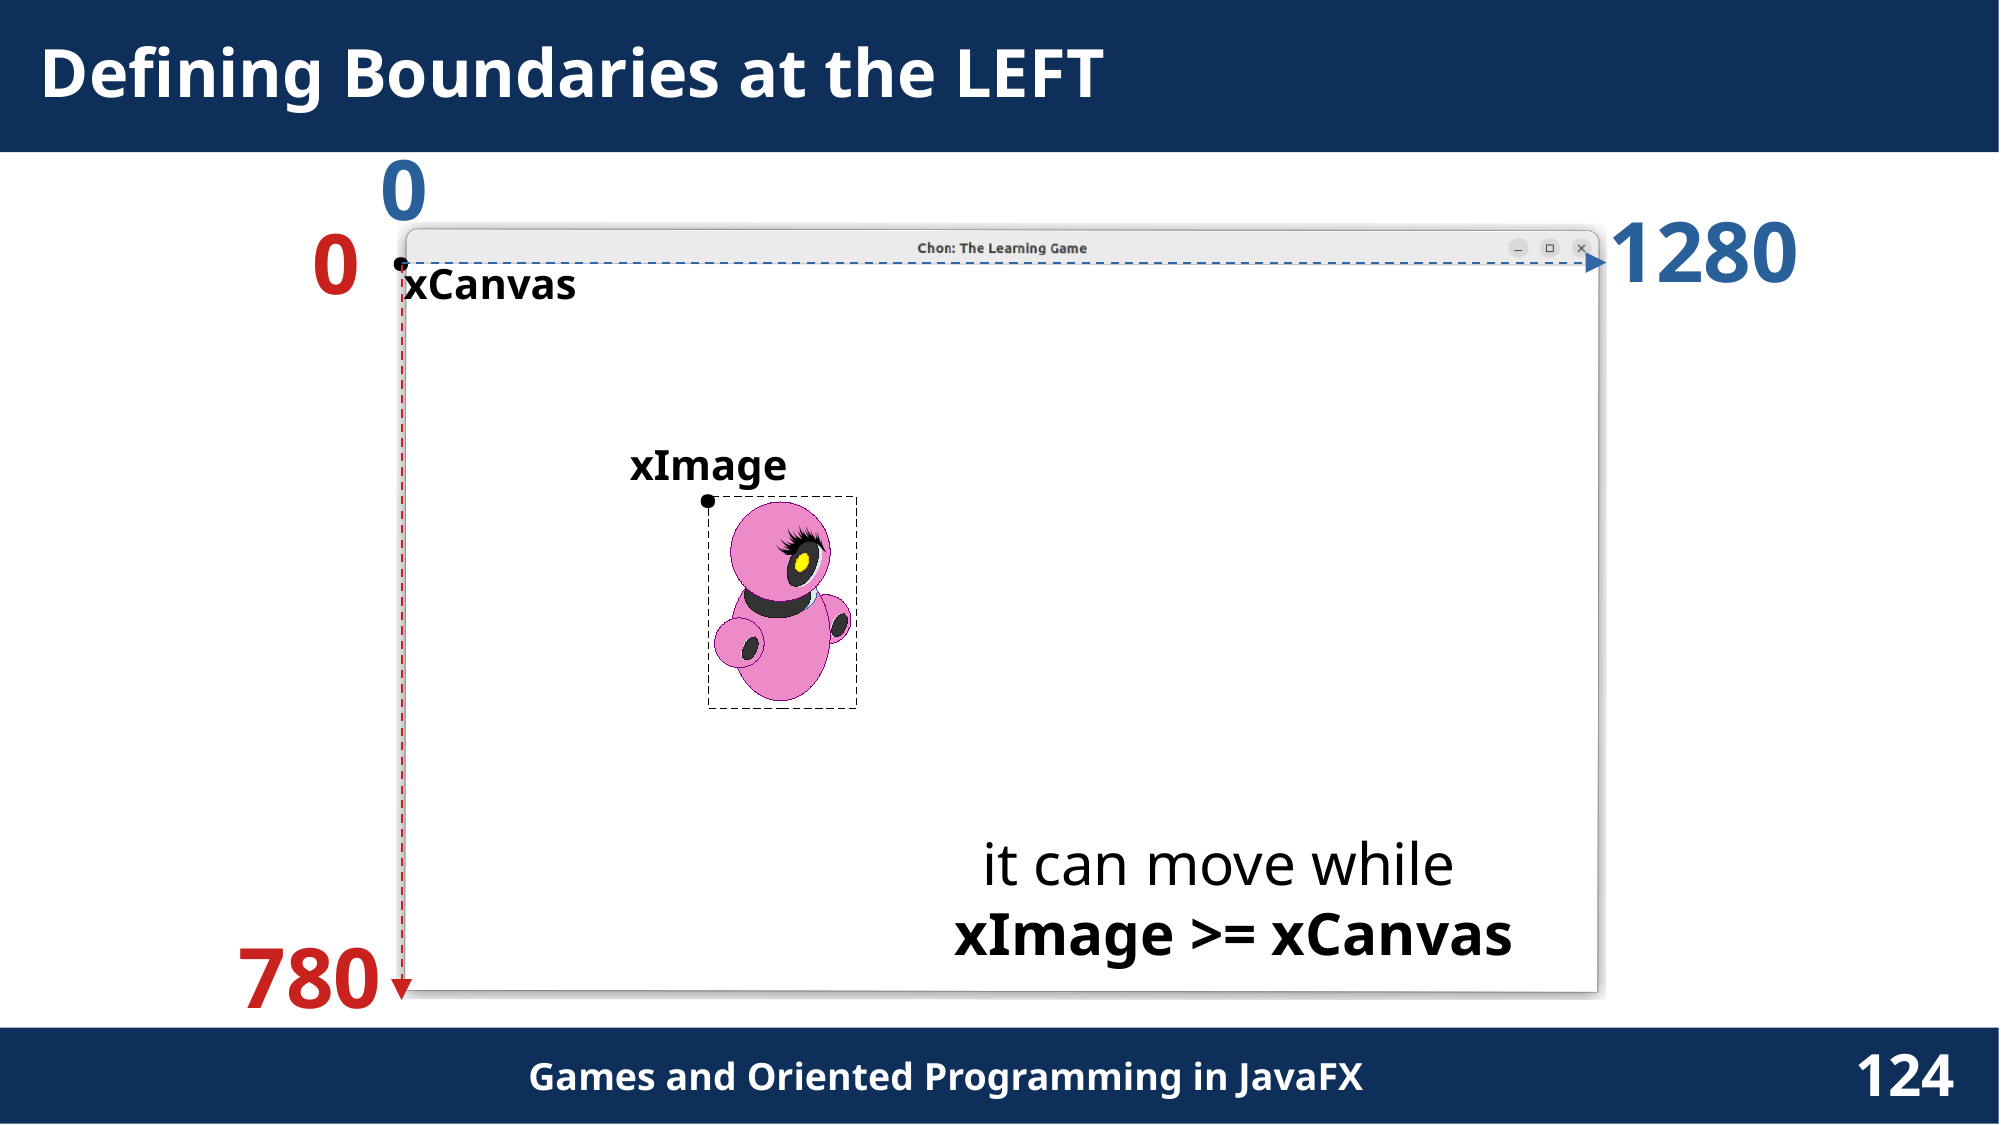

Defining Boundaries at the LEFT
0
.
1280
0
xCanvas
.
xImage
it can move while
xImage >= xCanvas
780